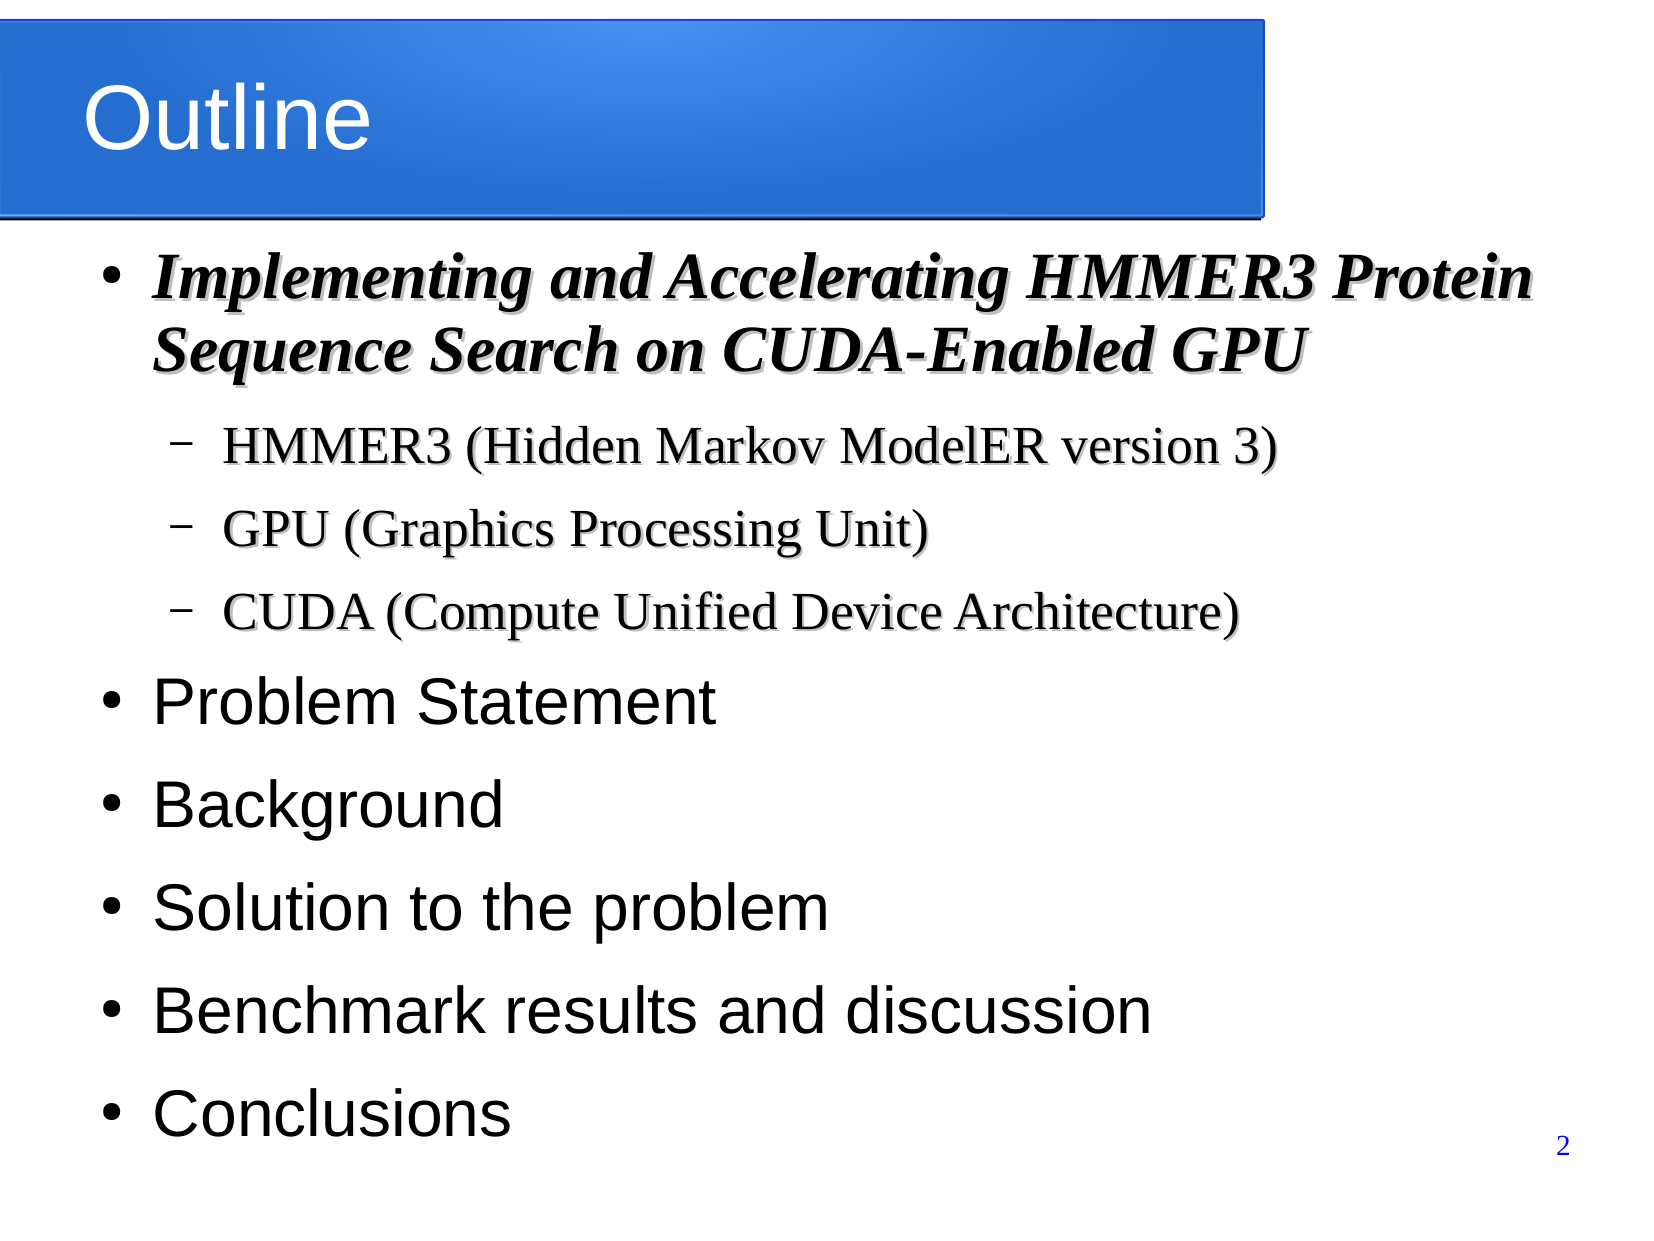

# Outline
Implementing and Accelerating HMMER3 Protein Sequence Search on CUDA-Enabled GPU
HMMER3 (Hidden Markov ModelER version 3)
GPU (Graphics Processing Unit)
CUDA (Compute Unified Device Architecture)
Problem Statement
Background
Solution to the problem
Benchmark results and discussion
Conclusions
2